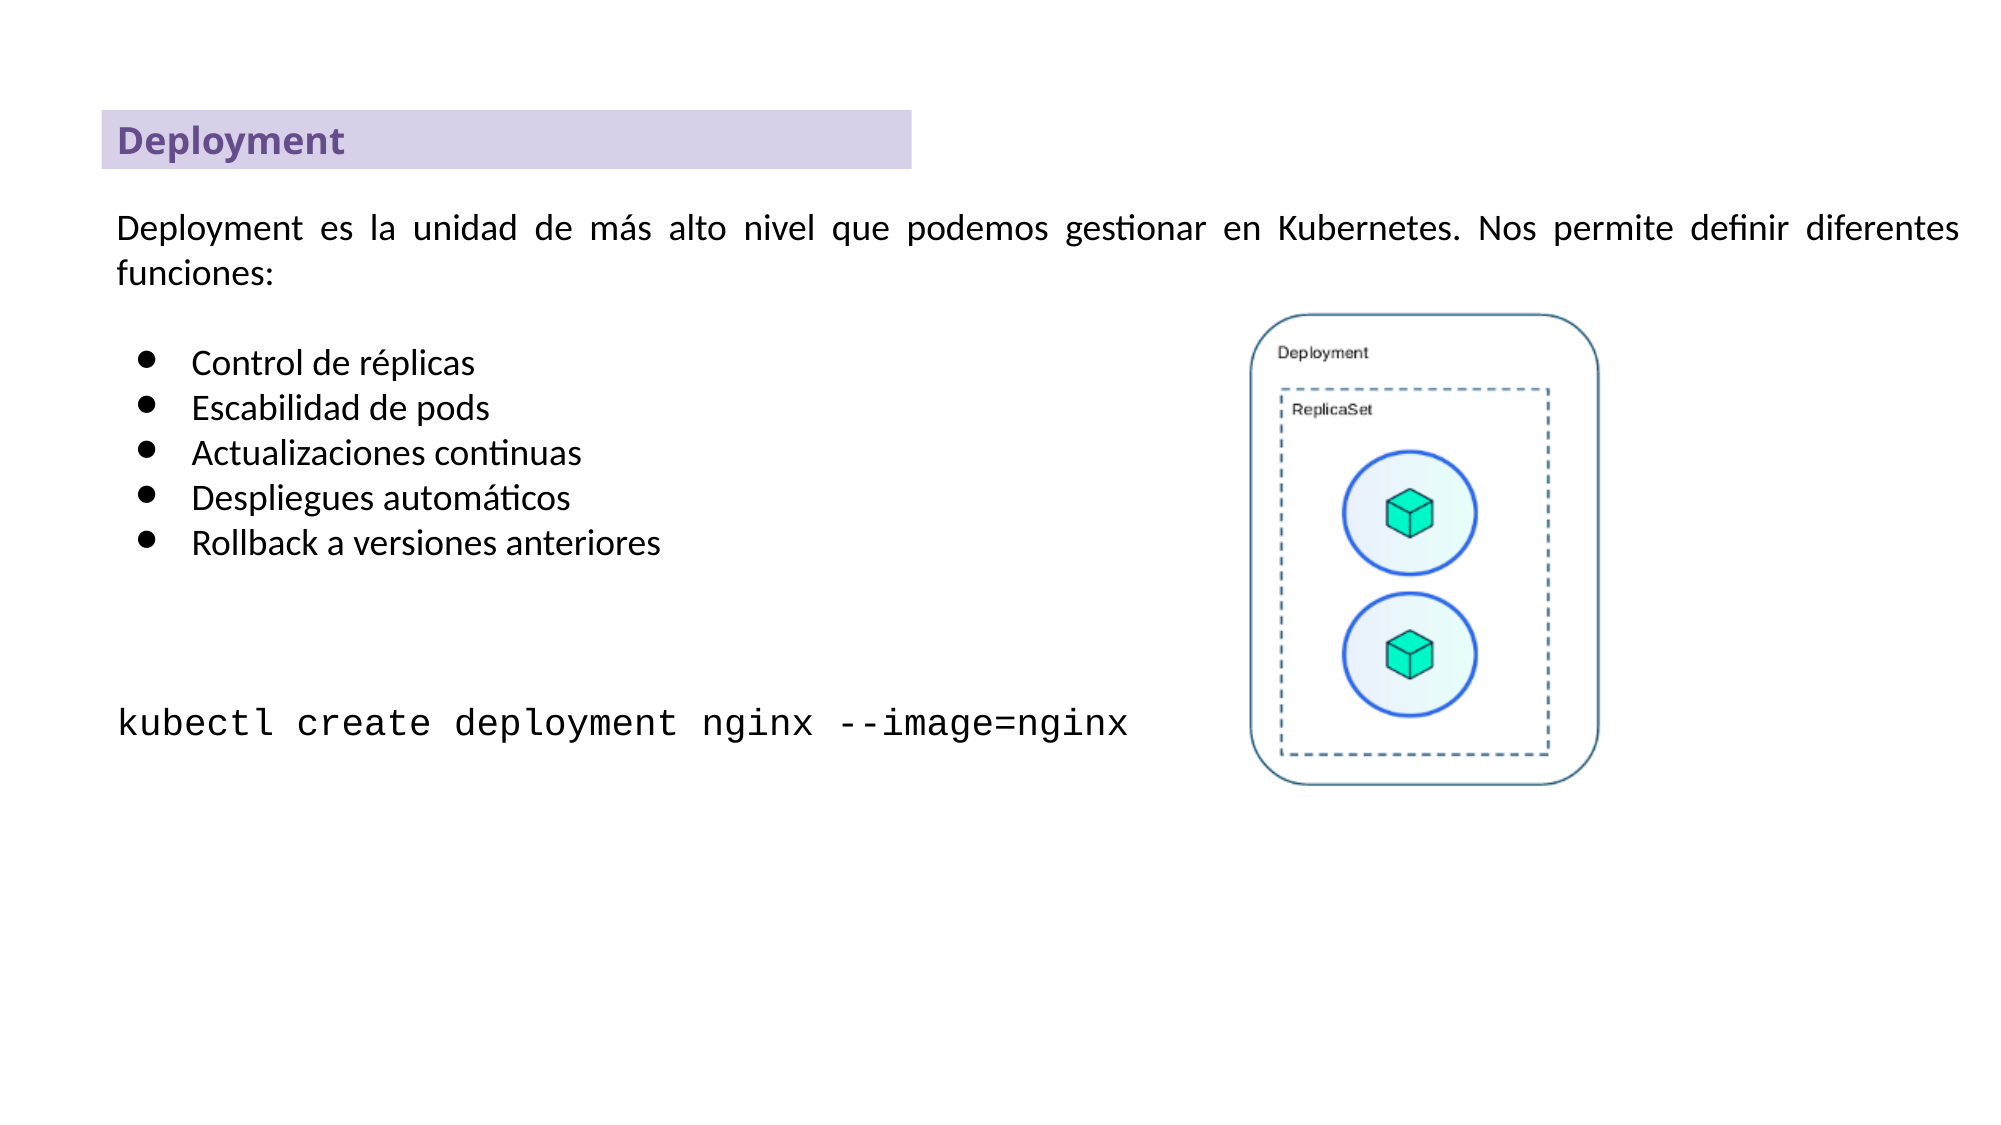

Deployment
Deployment es la unidad de más alto nivel que podemos gestionar en Kubernetes. Nos permite definir diferentes funciones:
Control de réplicas
Escabilidad de pods
Actualizaciones continuas
Despliegues automáticos
Rollback a versiones anteriores
kubectl create deployment nginx --image=nginx